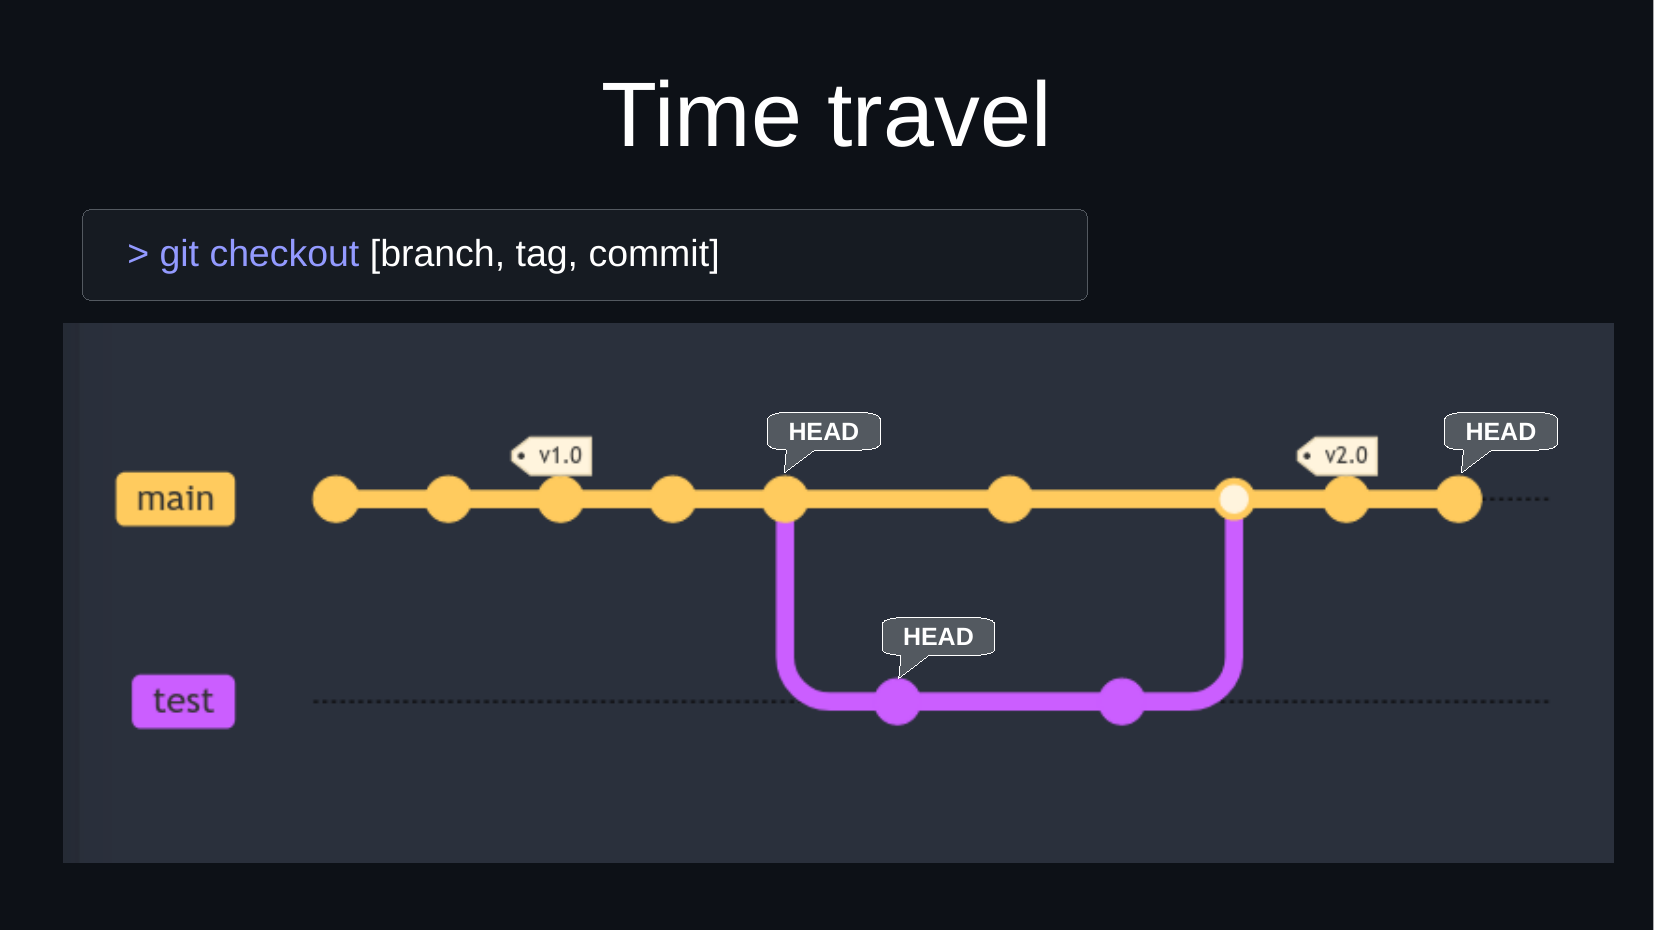

# Time travel
> git checkout [branch, tag, commit]
Switch to a different state of the project
Important: understand detached HEAD state
Error if:
Not commited modified files
Untracked files follow you wherever
Personally, I discourage the use of the newer `git switch` command. It’s easier to remember but never forces you to understand how git actually works
HEAD
HEAD
HEAD